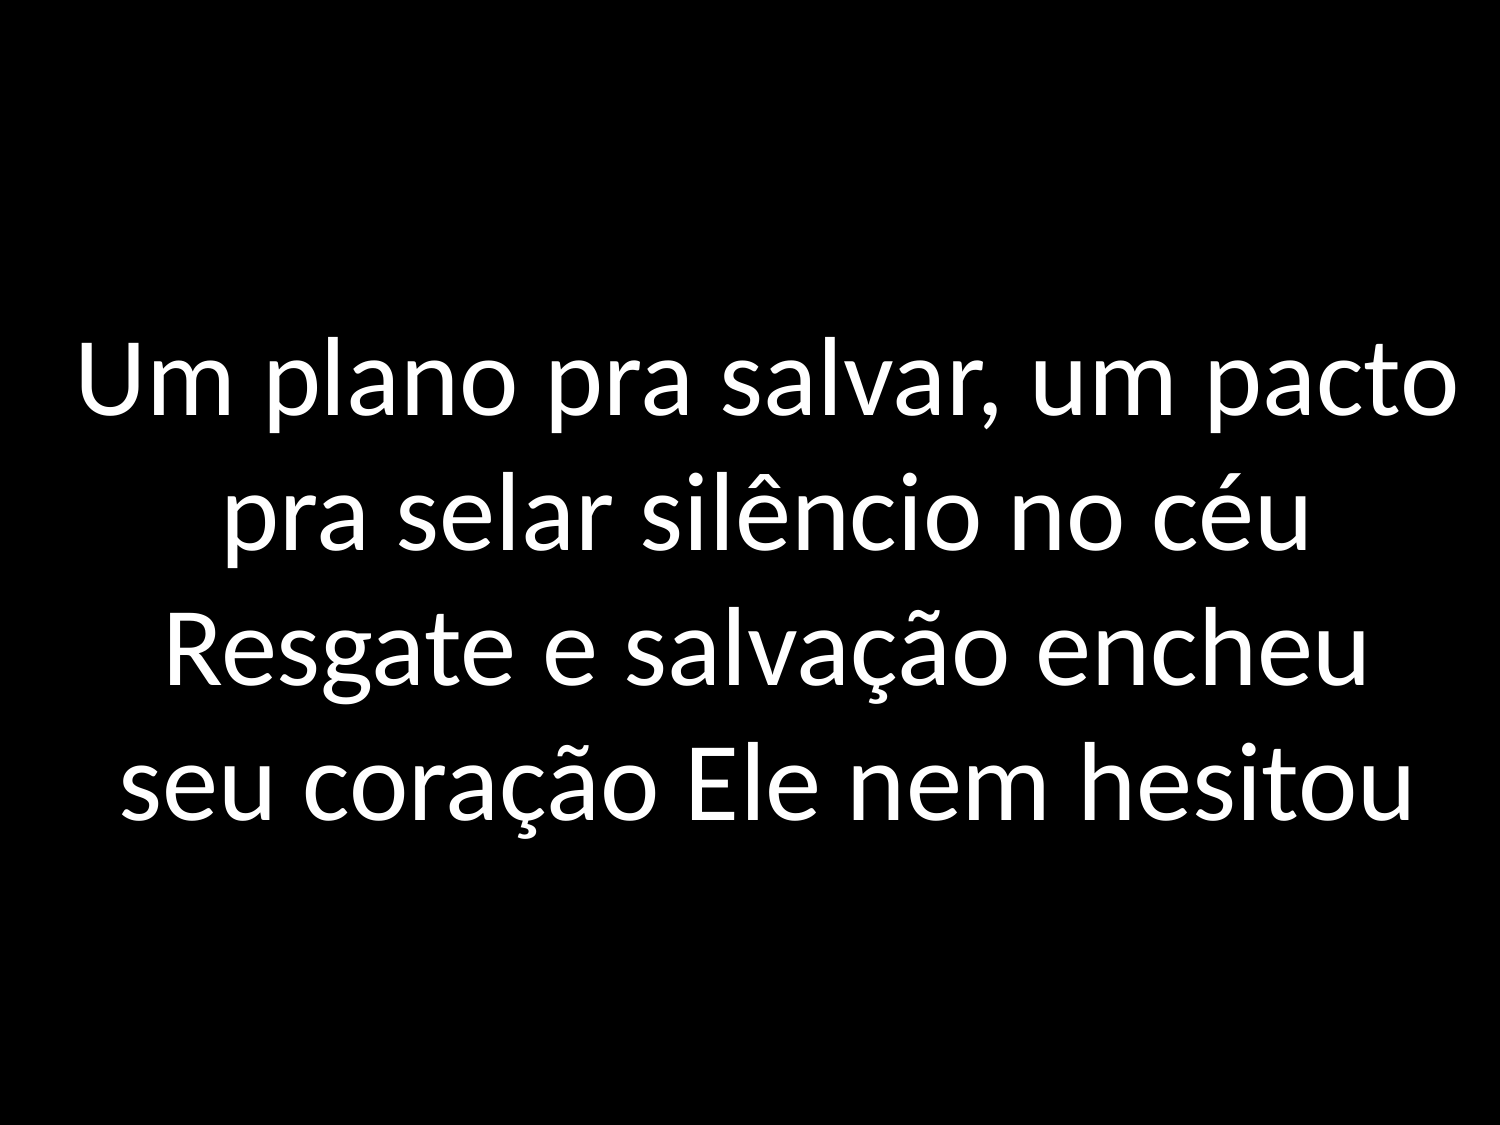

# Um plano pra salvar, um pacto pra selar silêncio no céu Resgate e salvação encheu seu coração Ele nem hesitou